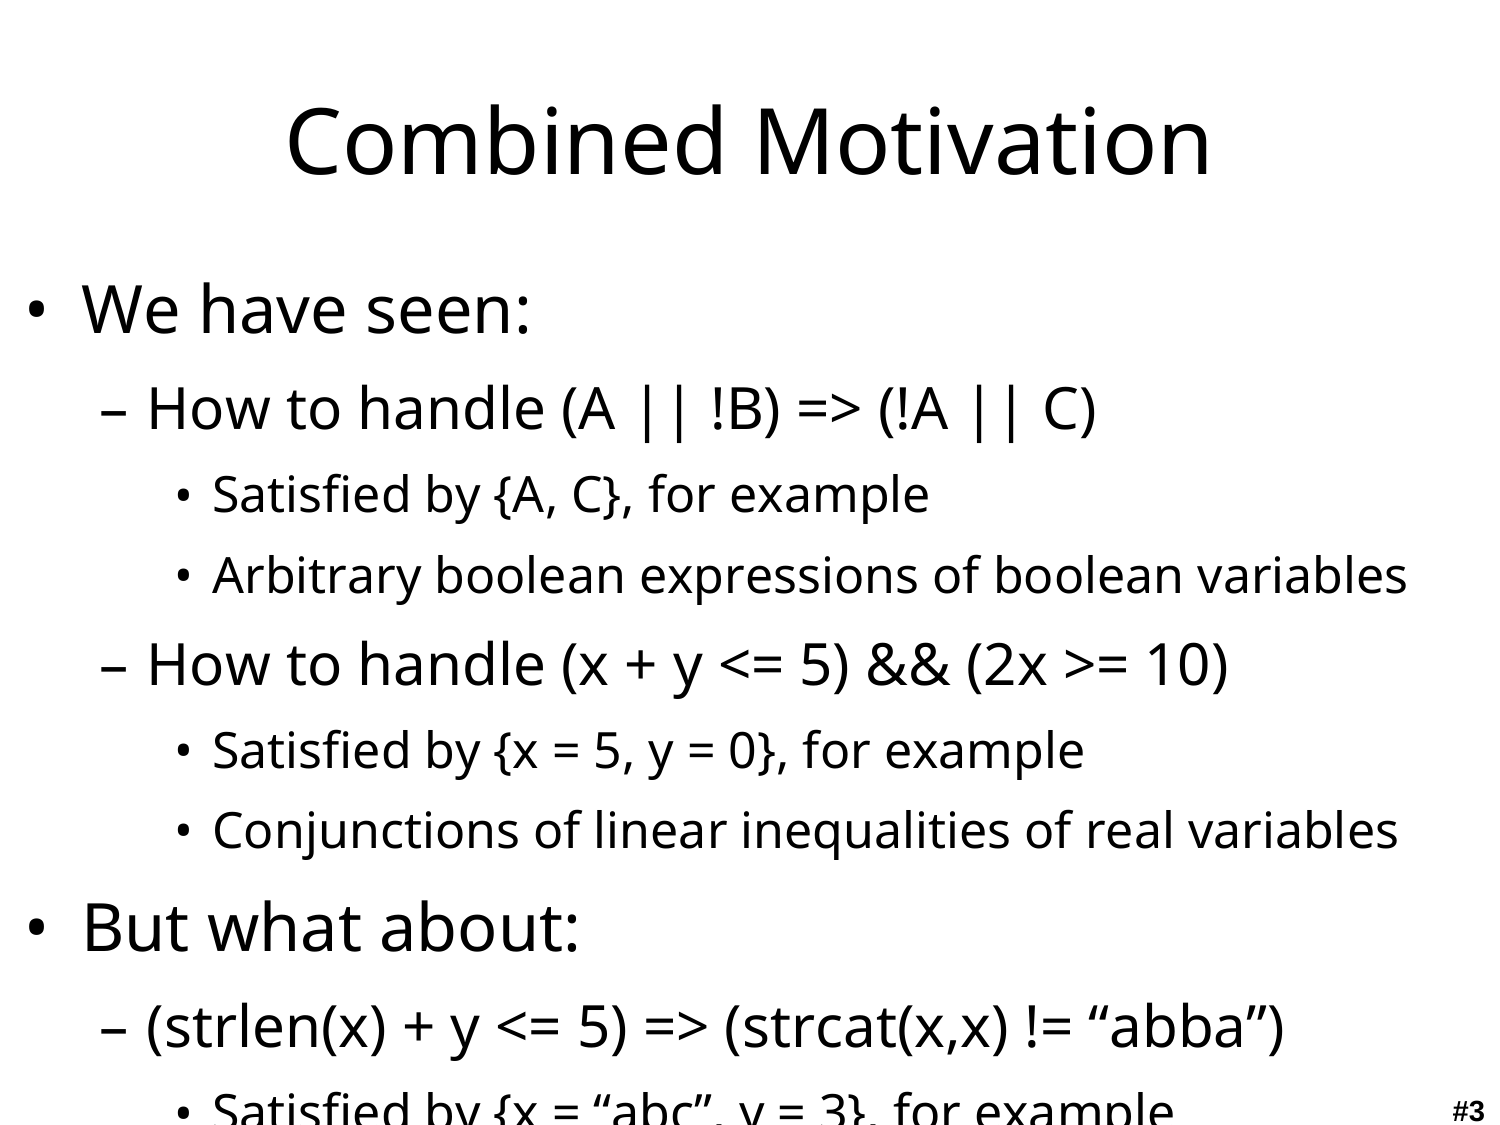

# Combined Motivation
We have seen:
How to handle (A || !B) => (!A || C)
Satisfied by {A, C}, for example
Arbitrary boolean expressions of boolean variables
How to handle (x + y <= 5) && (2x >= 10)
Satisfied by {x = 5, y = 0}, for example
Conjunctions of linear inequalities of real variables
But what about:
(strlen(x) + y <= 5) => (strcat(x,x) != “abba”)
Satisfied by {x = “abc”, y = 3}, for example
3